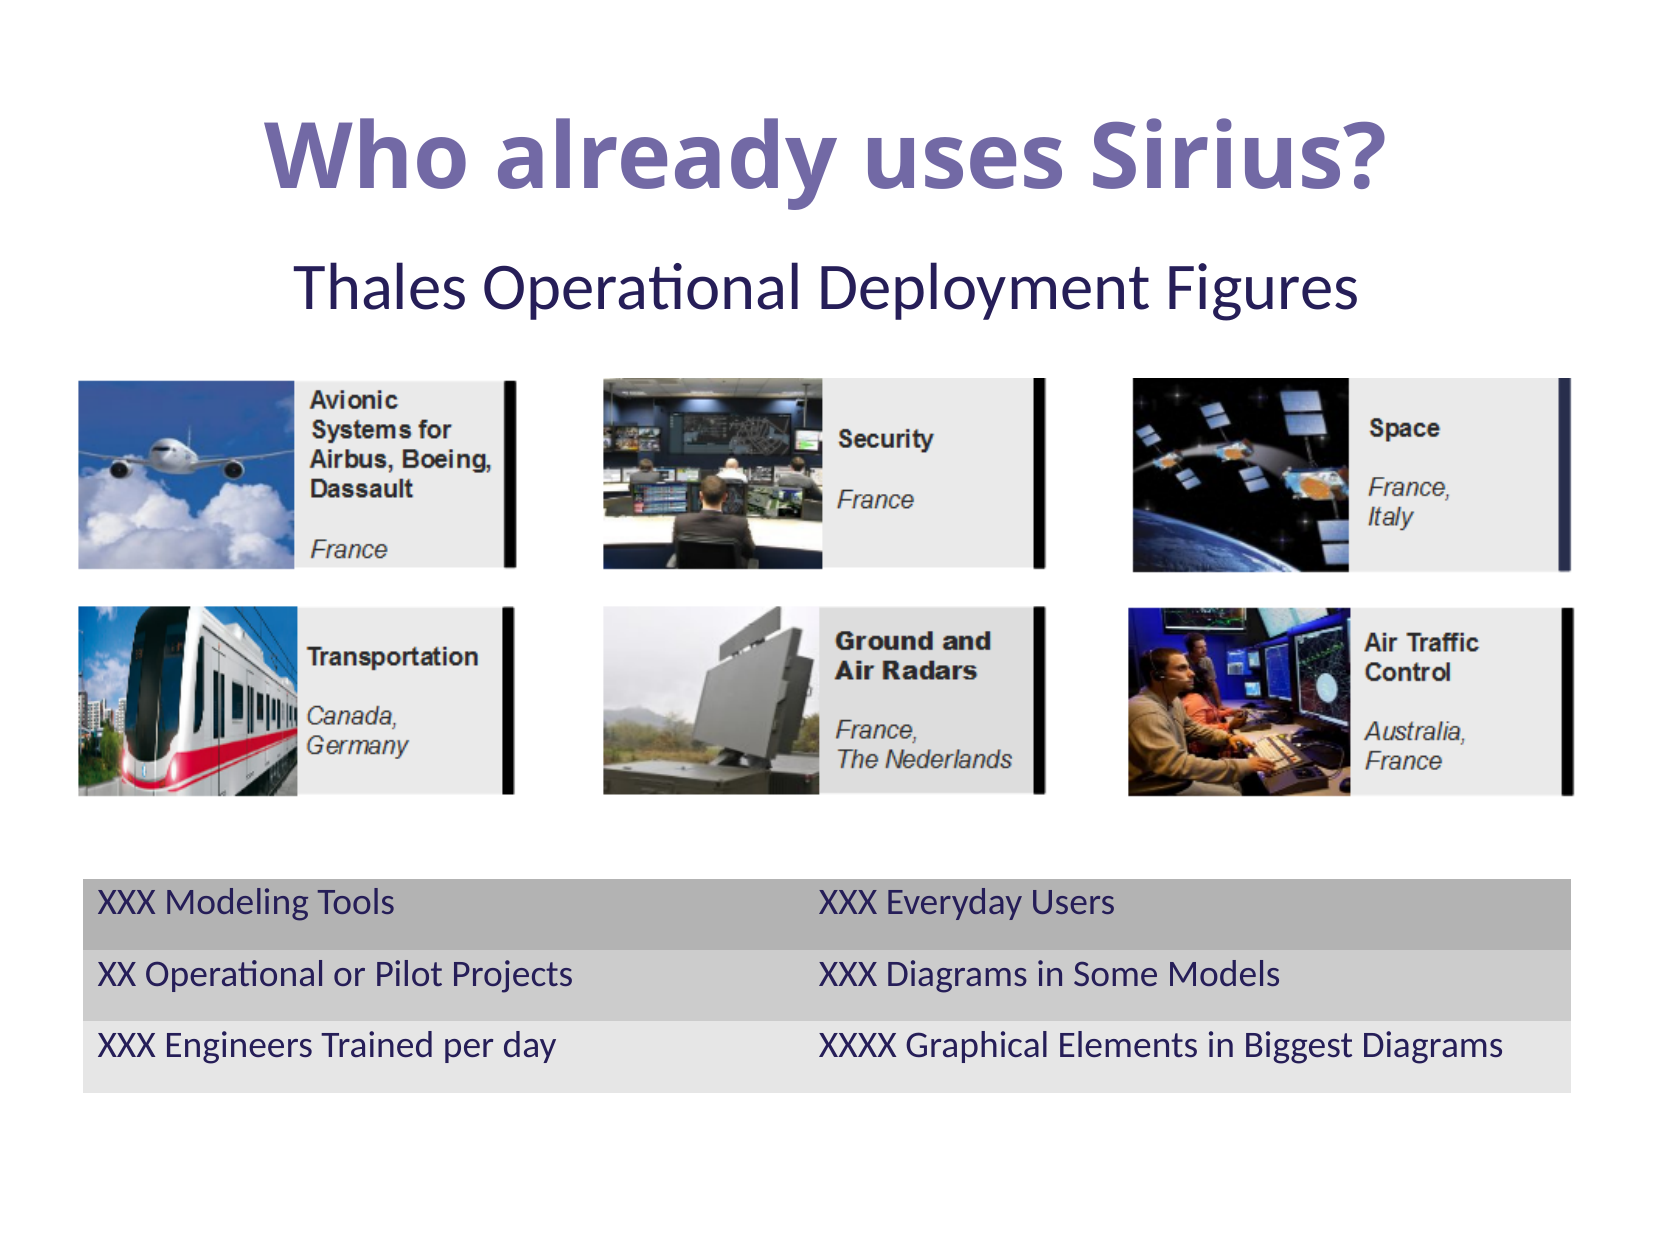

# Who already uses Sirius?
Thales Operational Deployment Figures
| XXX Modeling Tools | XXX Everyday Users |
| --- | --- |
| XX Operational or Pilot Projects | XXX Diagrams in Some Models |
| XXX Engineers Trained per day | XXXX Graphical Elements in Biggest Diagrams |